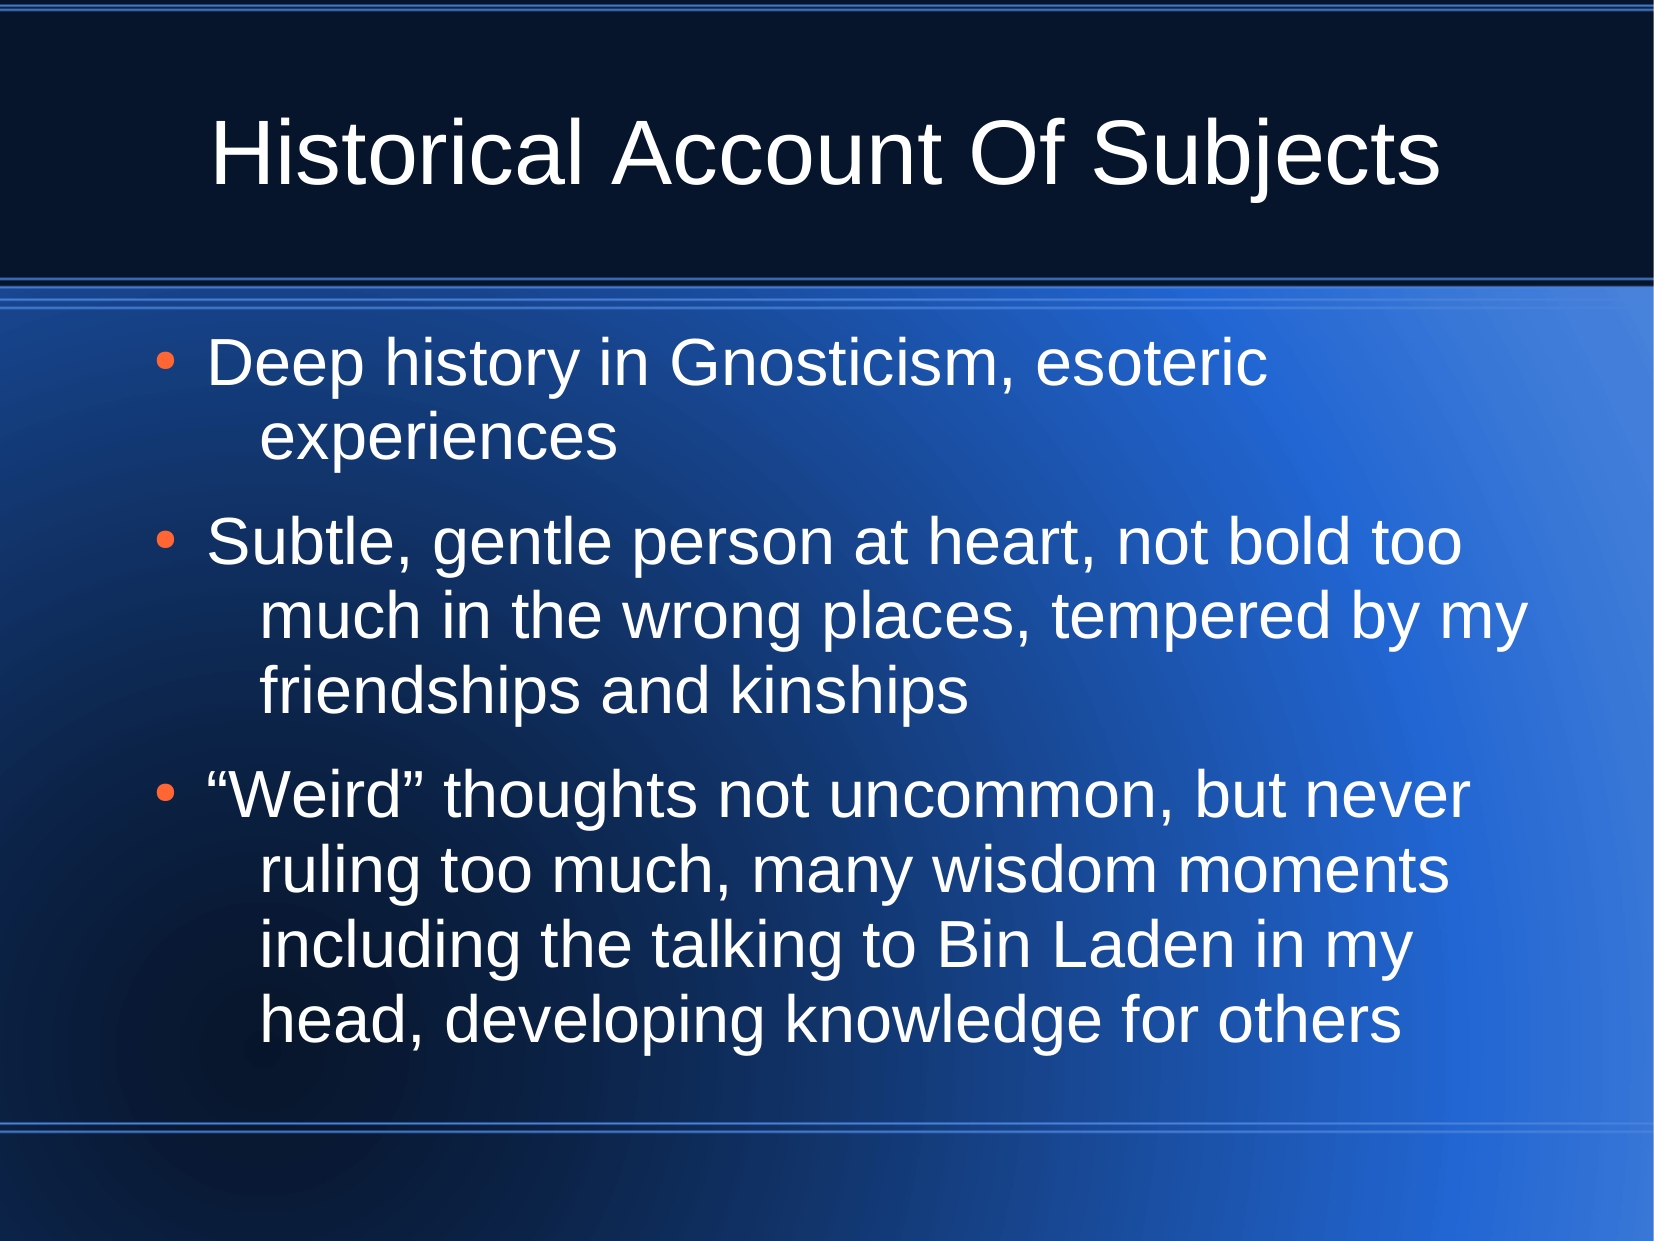

# Historical Account Of Subjects
Deep history in Gnosticism, esoteric experiences
Subtle, gentle person at heart, not bold too much in the wrong places, tempered by my friendships and kinships
“Weird” thoughts not uncommon, but never ruling too much, many wisdom moments including the talking to Bin Laden in my head, developing knowledge for others